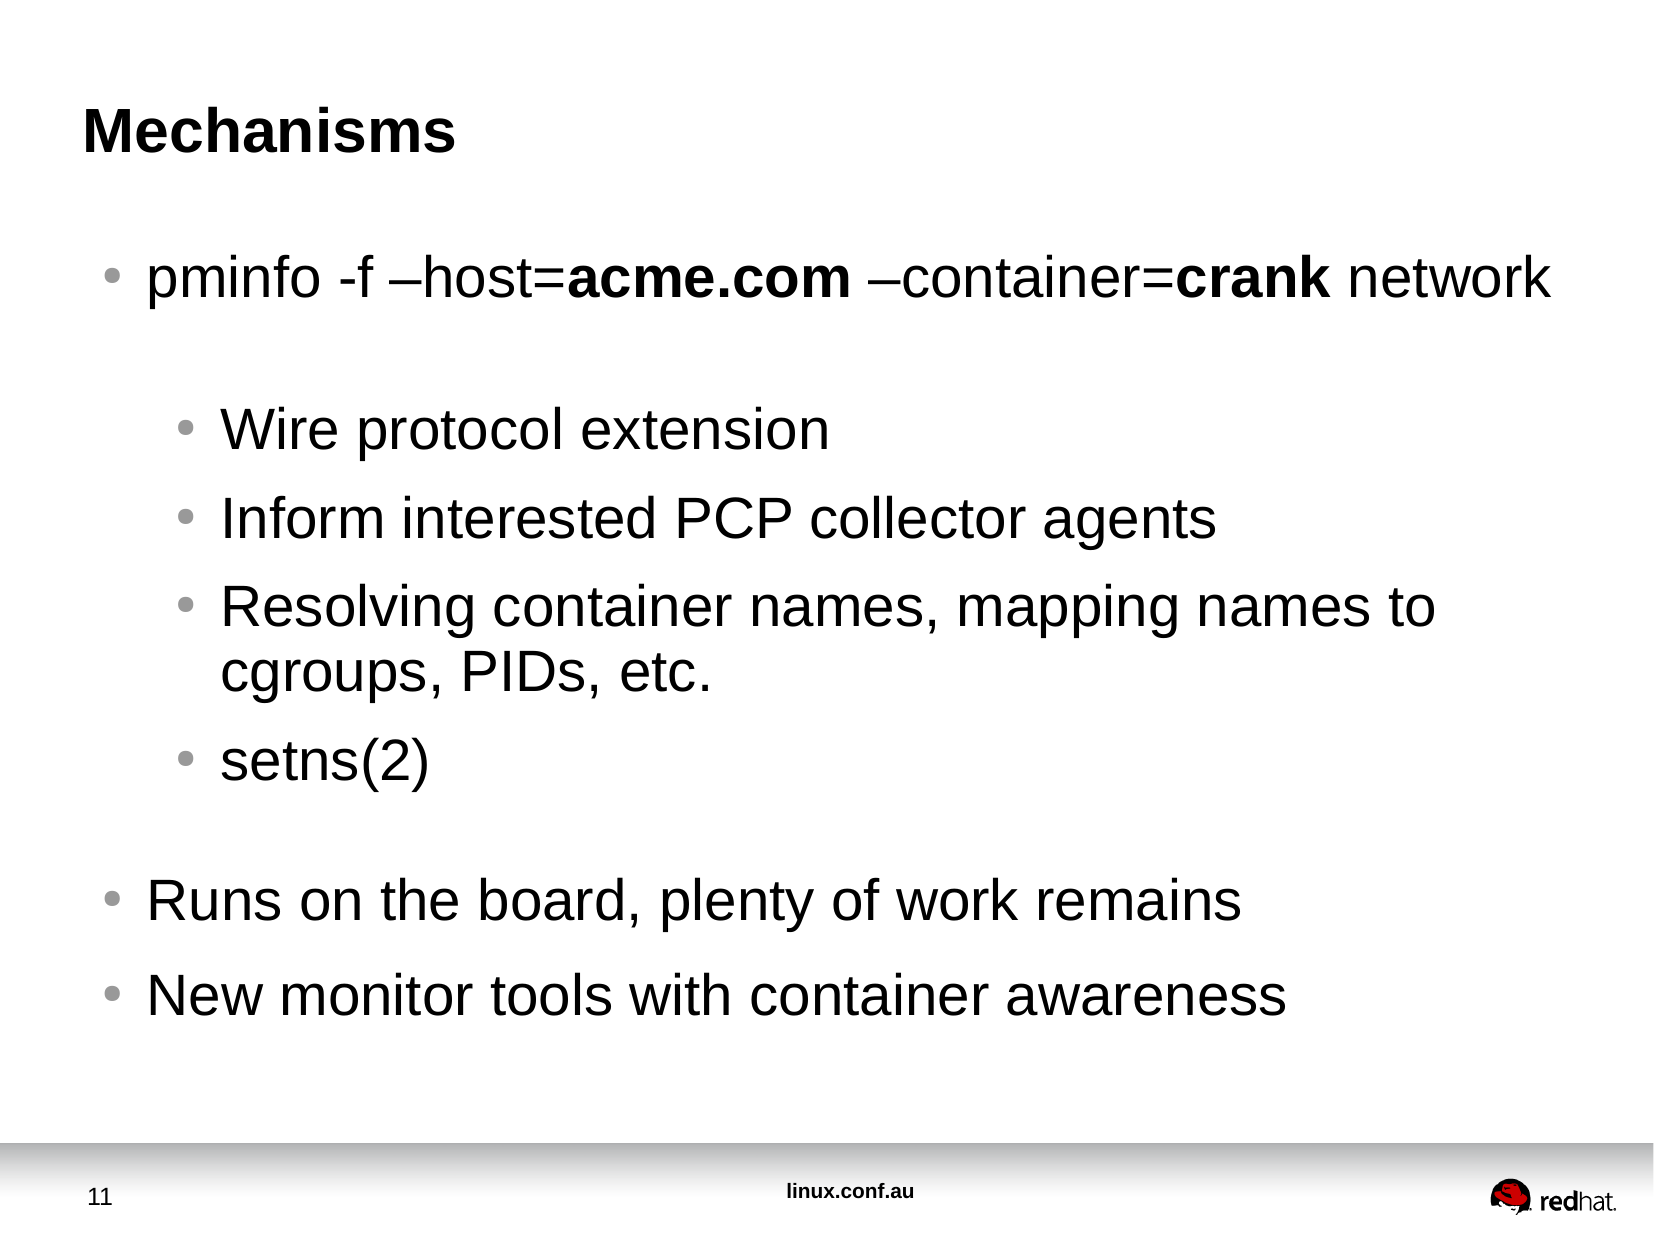

# Mechanisms
pminfo -f –host=acme.com –container=crank network
Wire protocol extension
Inform interested PCP collector agents
Resolving container names, mapping names to cgroups, PIDs, etc.
setns(2)
Runs on the board, plenty of work remains
New monitor tools with container awareness